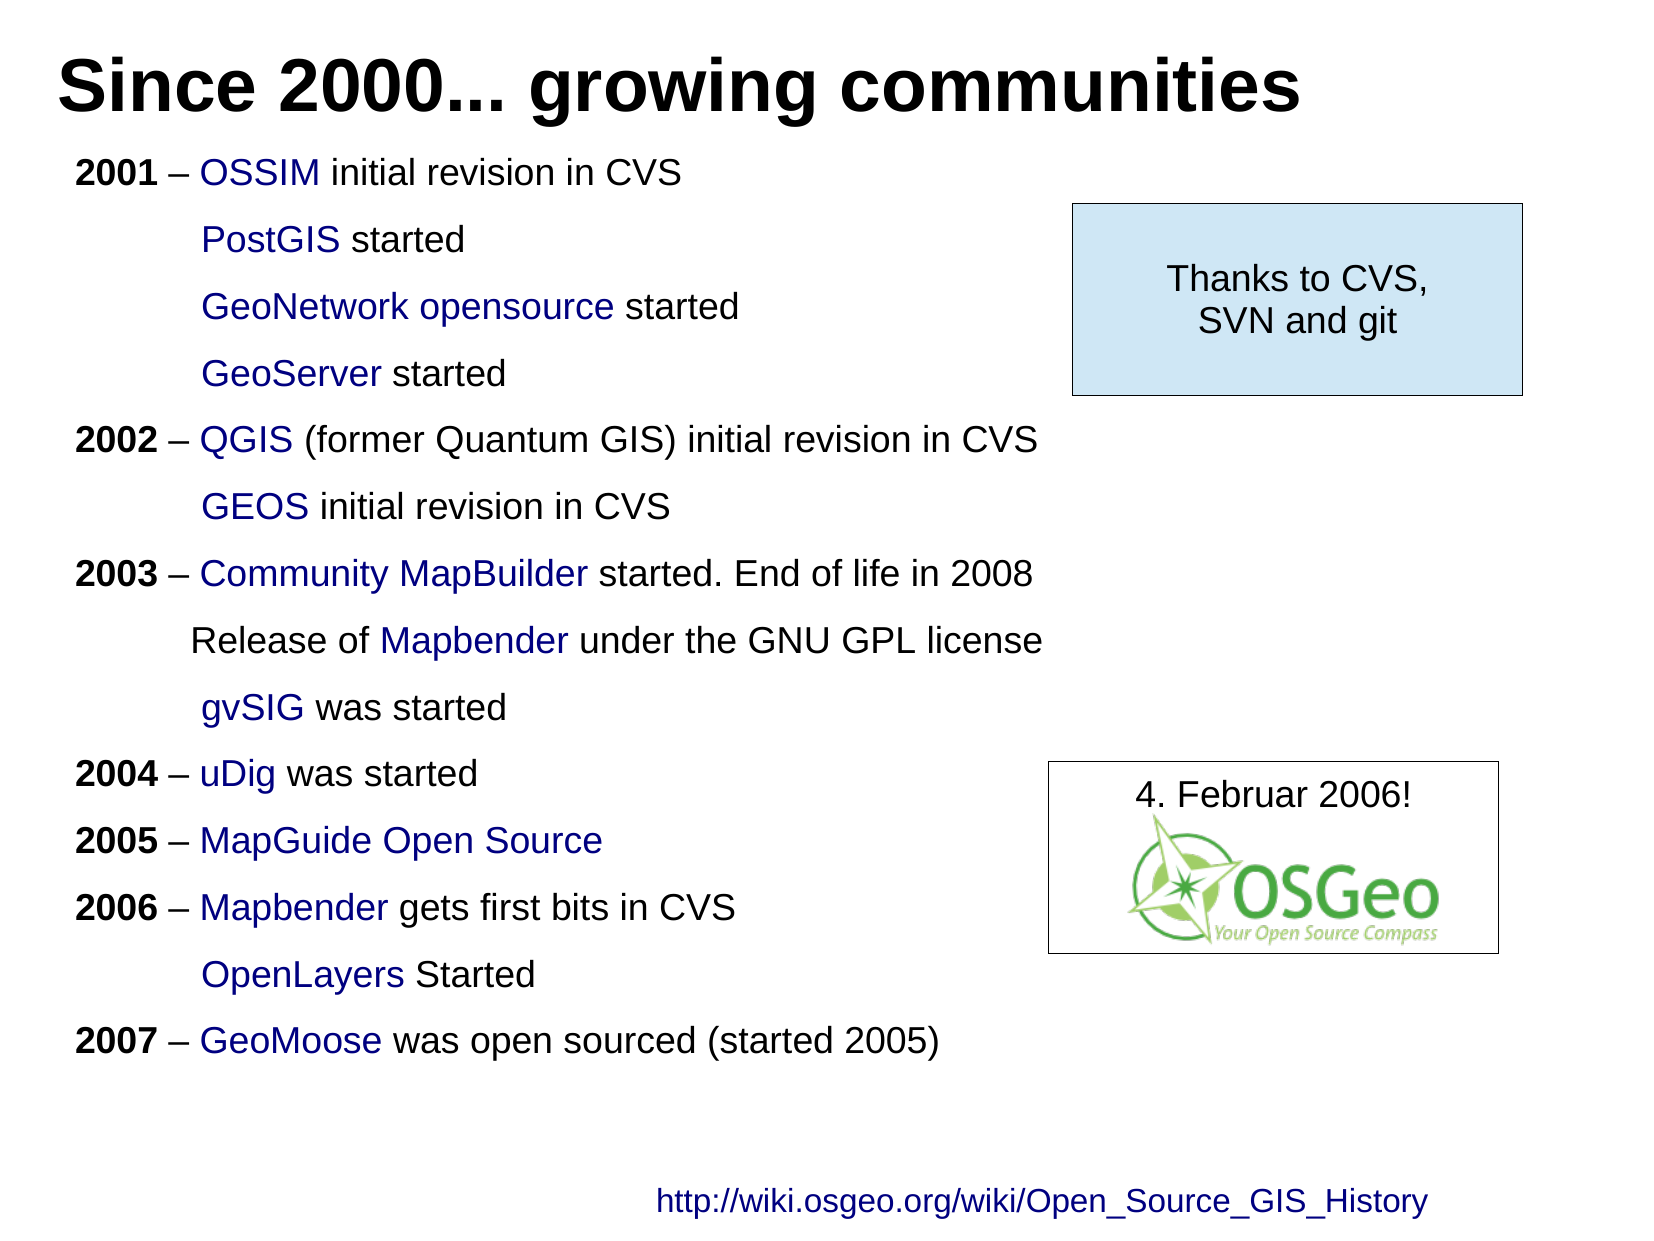

Since 2000... growing communities
2001 – OSSIM initial revision in CVS
 PostGIS started
 GeoNetwork opensource started
 GeoServer started
2002 – QGIS (former Quantum GIS) initial revision in CVS
 GEOS initial revision in CVS
2003 – Community MapBuilder started. End of life in 2008
 Release of Mapbender under the GNU GPL license
 gvSIG was started
2004 – uDig was started
2005 – MapGuide Open Source
2006 – Mapbender gets first bits in CVS
 OpenLayers Started
2007 – GeoMoose was open sourced (started 2005)
Thanks to CVS,
SVN and git
4. Februar 2006!
http://wiki.osgeo.org/wiki/Open_Source_GIS_History